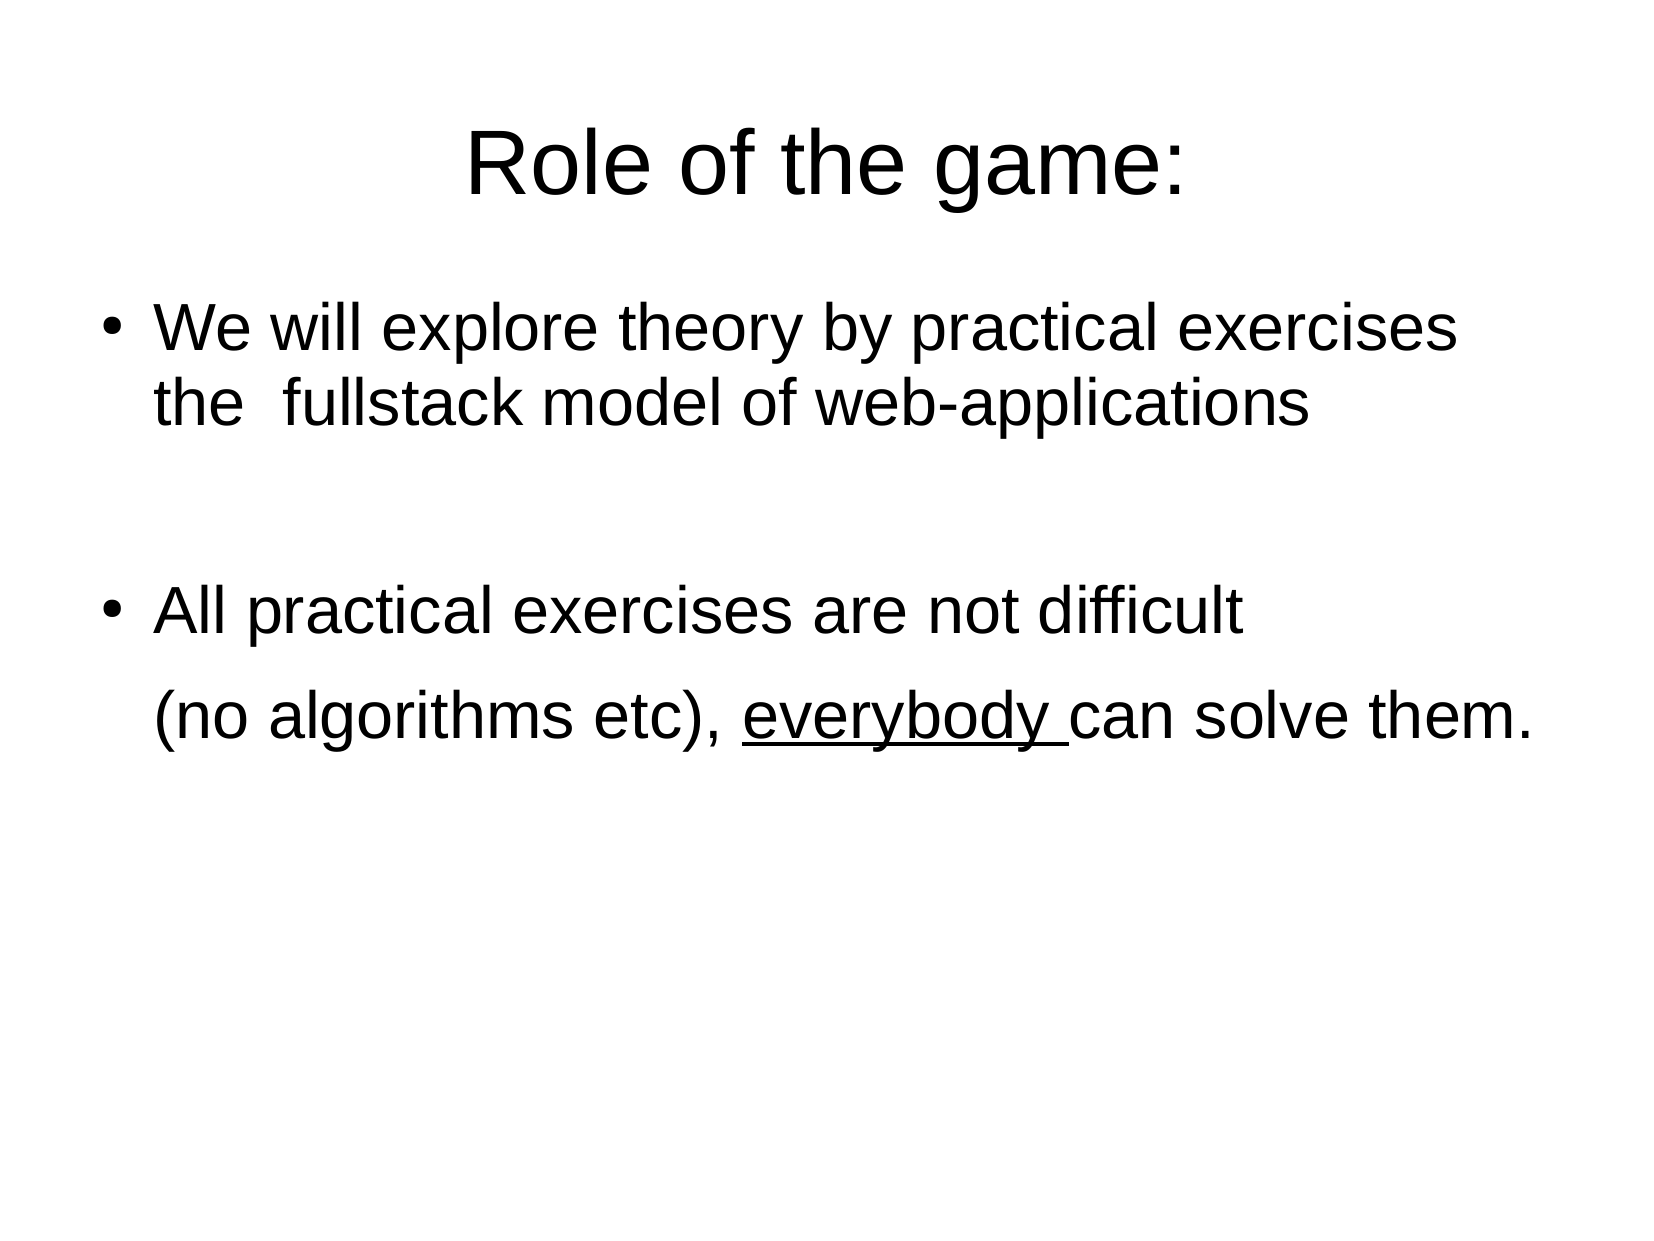

# Role of the game:
We will explore theory by practical exercises the fullstack model of web-applications
All practical exercises are not difficult
(no algorithms etc), everybody can solve them.